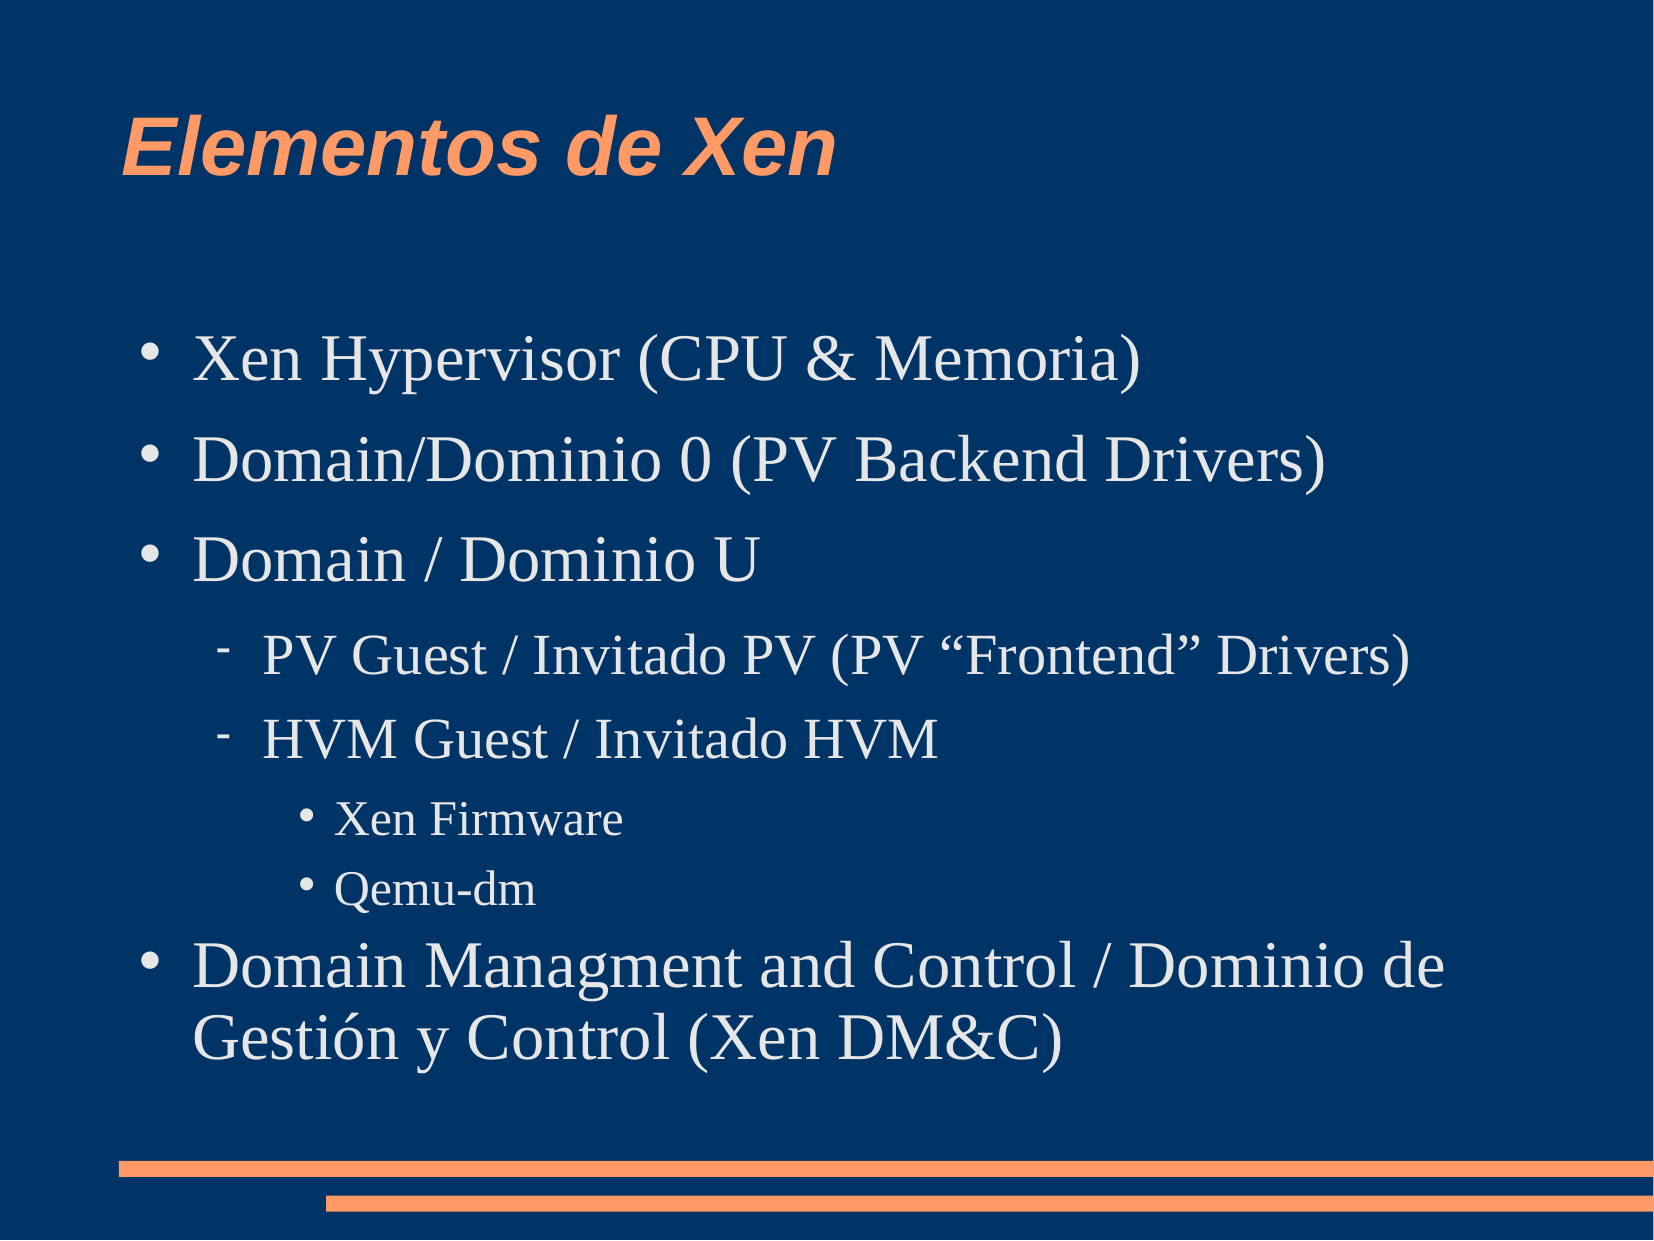

# Elementos de Xen
Xen Hypervisor (CPU & Memoria)‏
Domain/Dominio 0 (PV Backend Drivers)‏
Domain / Dominio U
PV Guest / Invitado PV (PV “Frontend” Drivers)‏
HVM Guest / Invitado HVM
Xen Firmware
Qemu-dm
Domain Managment and Control / Dominio de Gestión y Control (Xen DM&C)‏